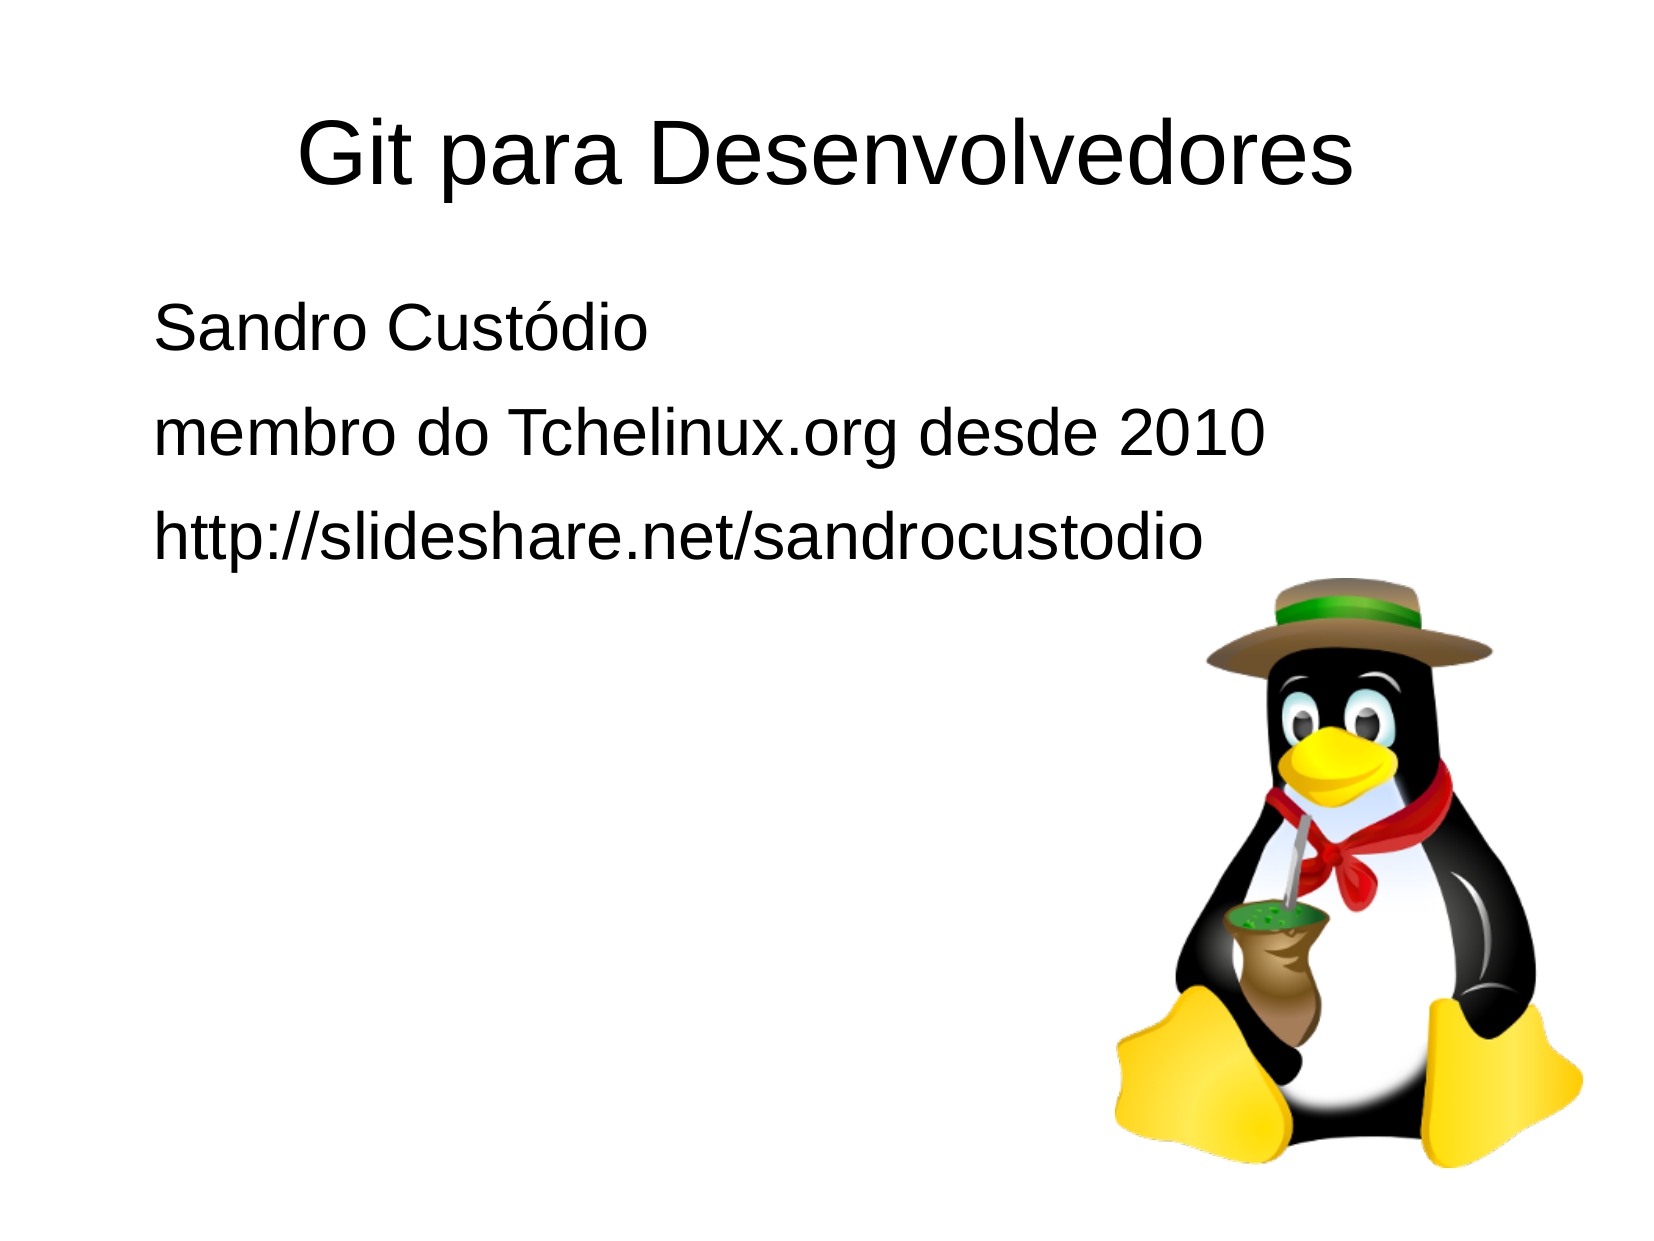

# Git para Desenvolvedores
Sandro Custódio
membro do Tchelinux.org desde 2010
http://slideshare.net/sandrocustodio